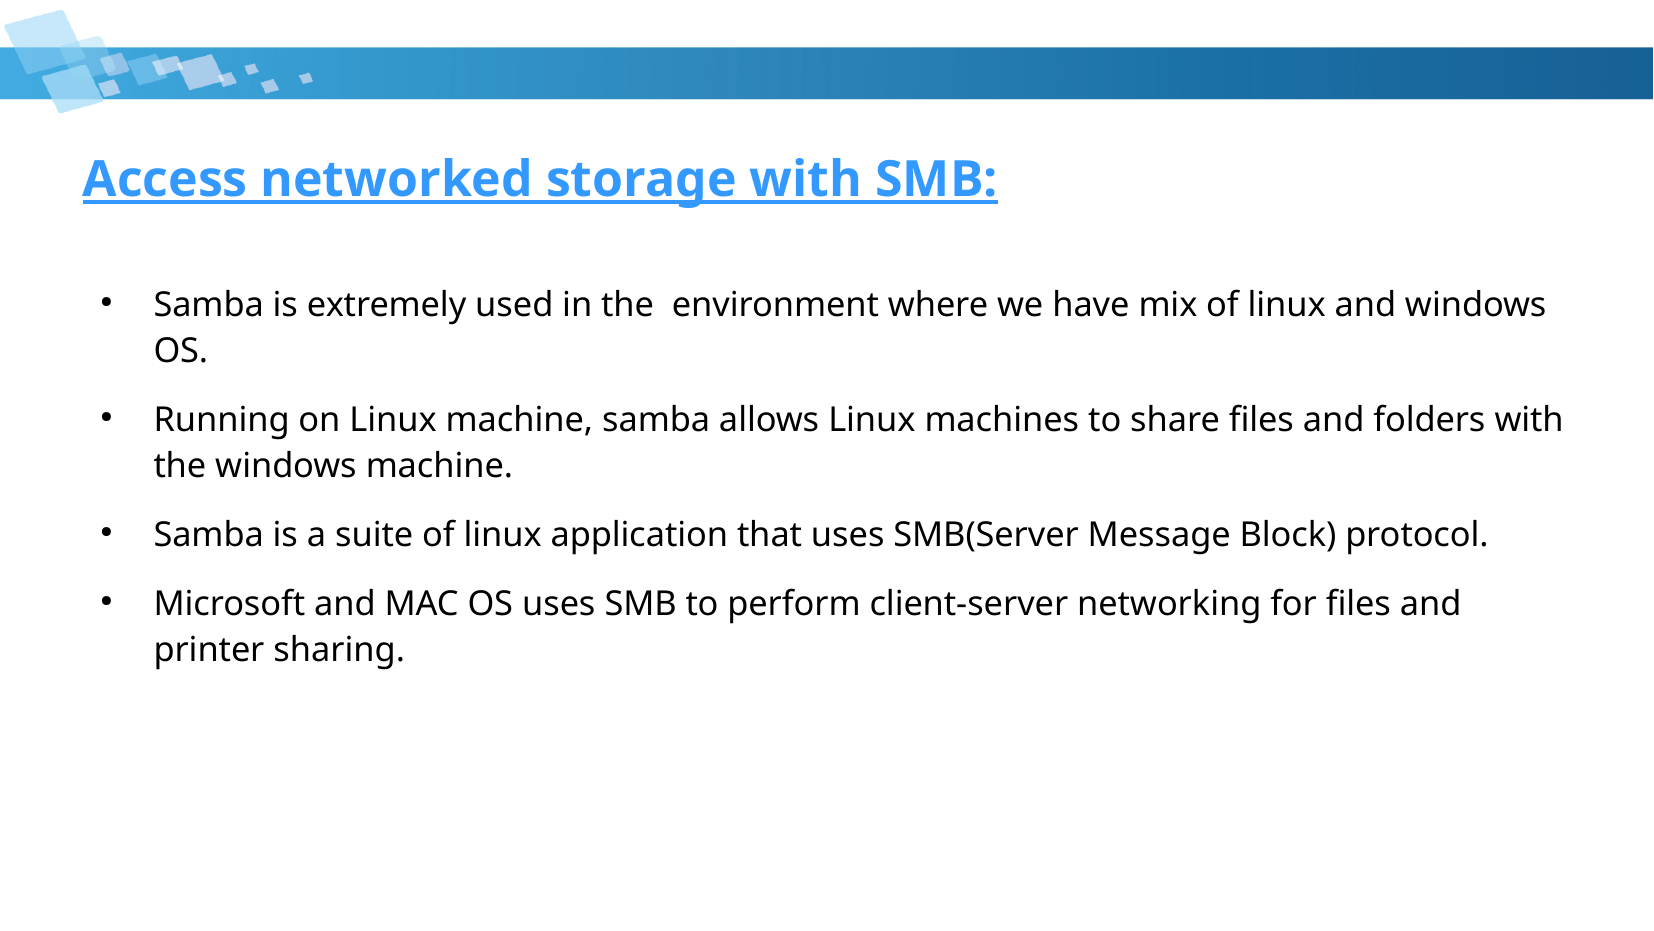

# Access networked storage with SMB:
Samba is extremely used in the environment where we have mix of linux and windows OS.
Running on Linux machine, samba allows Linux machines to share files and folders with the windows machine.
Samba is a suite of linux application that uses SMB(Server Message Block) protocol.
Microsoft and MAC OS uses SMB to perform client-server networking for files and printer sharing.